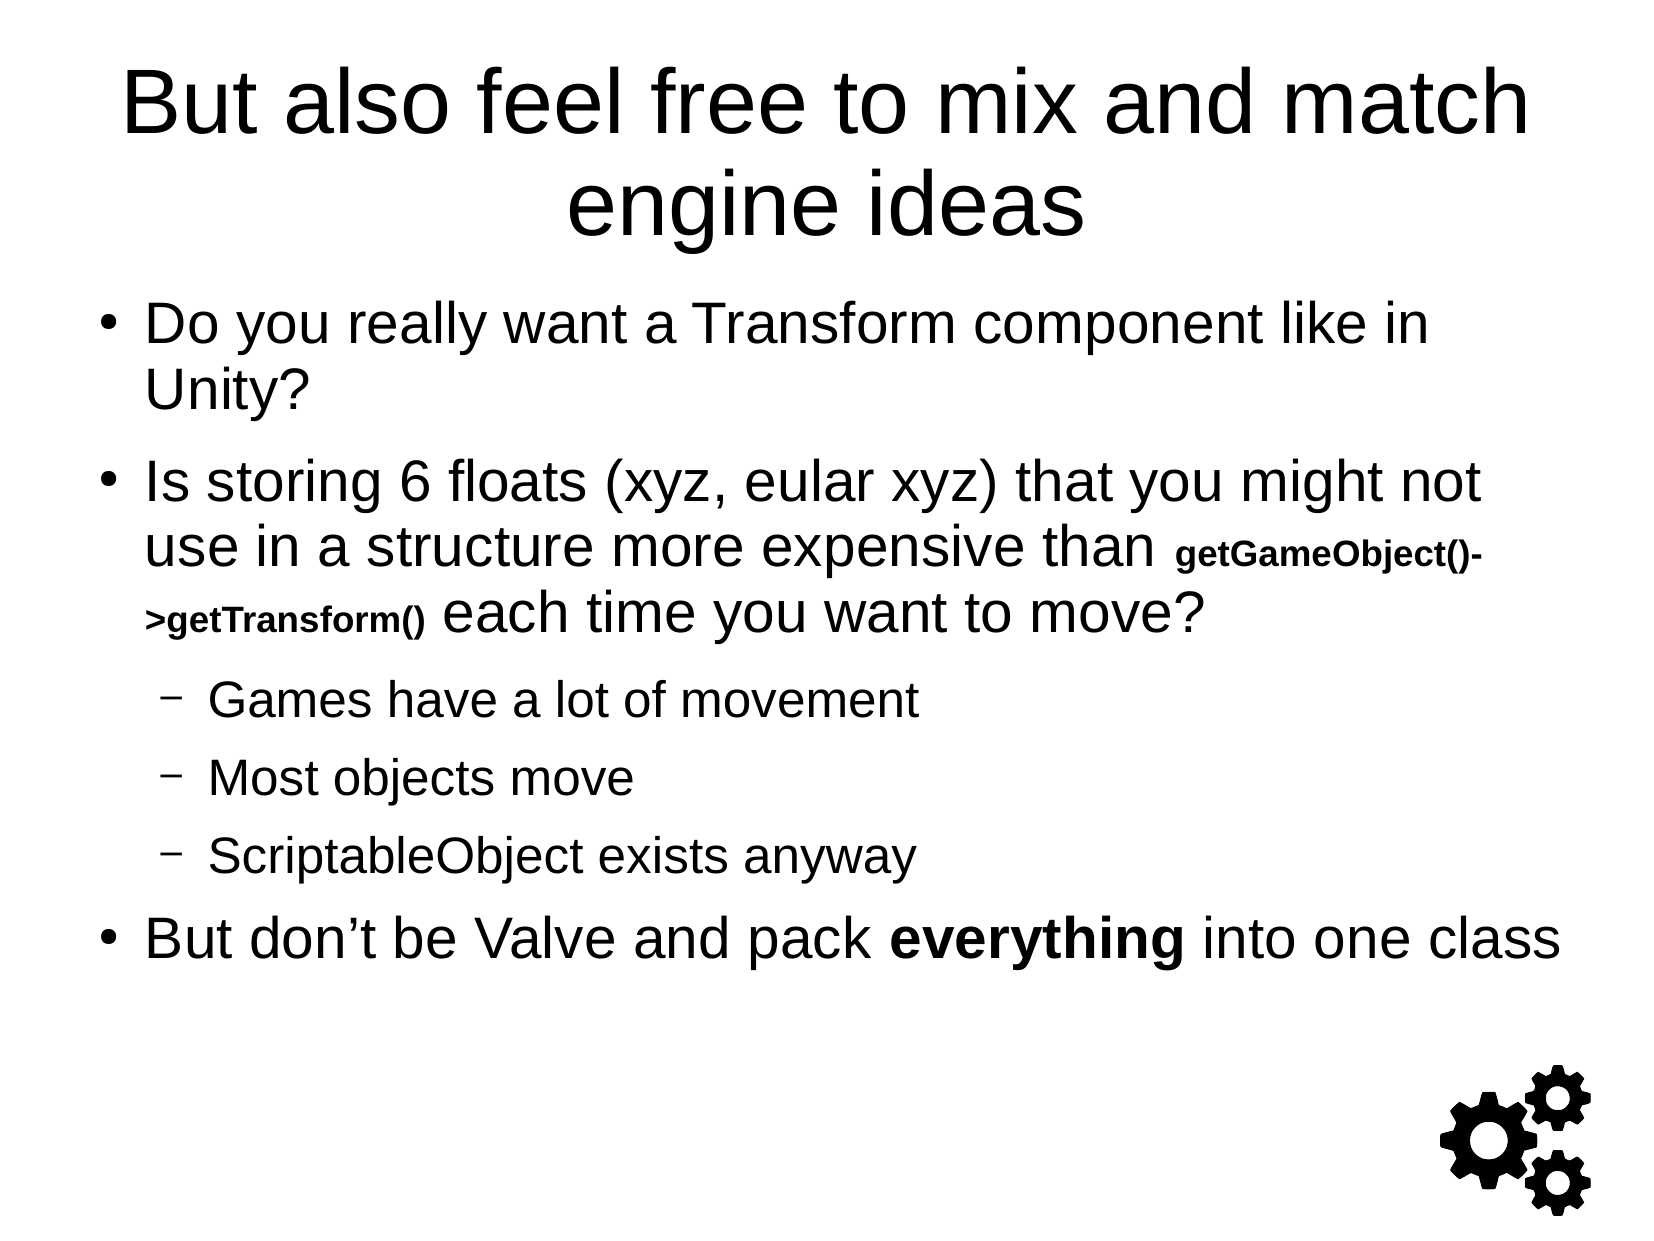

# But also feel free to mix and match engine ideas
Do you really want a Transform component like in Unity?
Is storing 6 floats (xyz, eular xyz) that you might not use in a structure more expensive than getGameObject()->getTransform() each time you want to move?
Games have a lot of movement
Most objects move
ScriptableObject exists anyway
But don’t be Valve and pack everything into one class